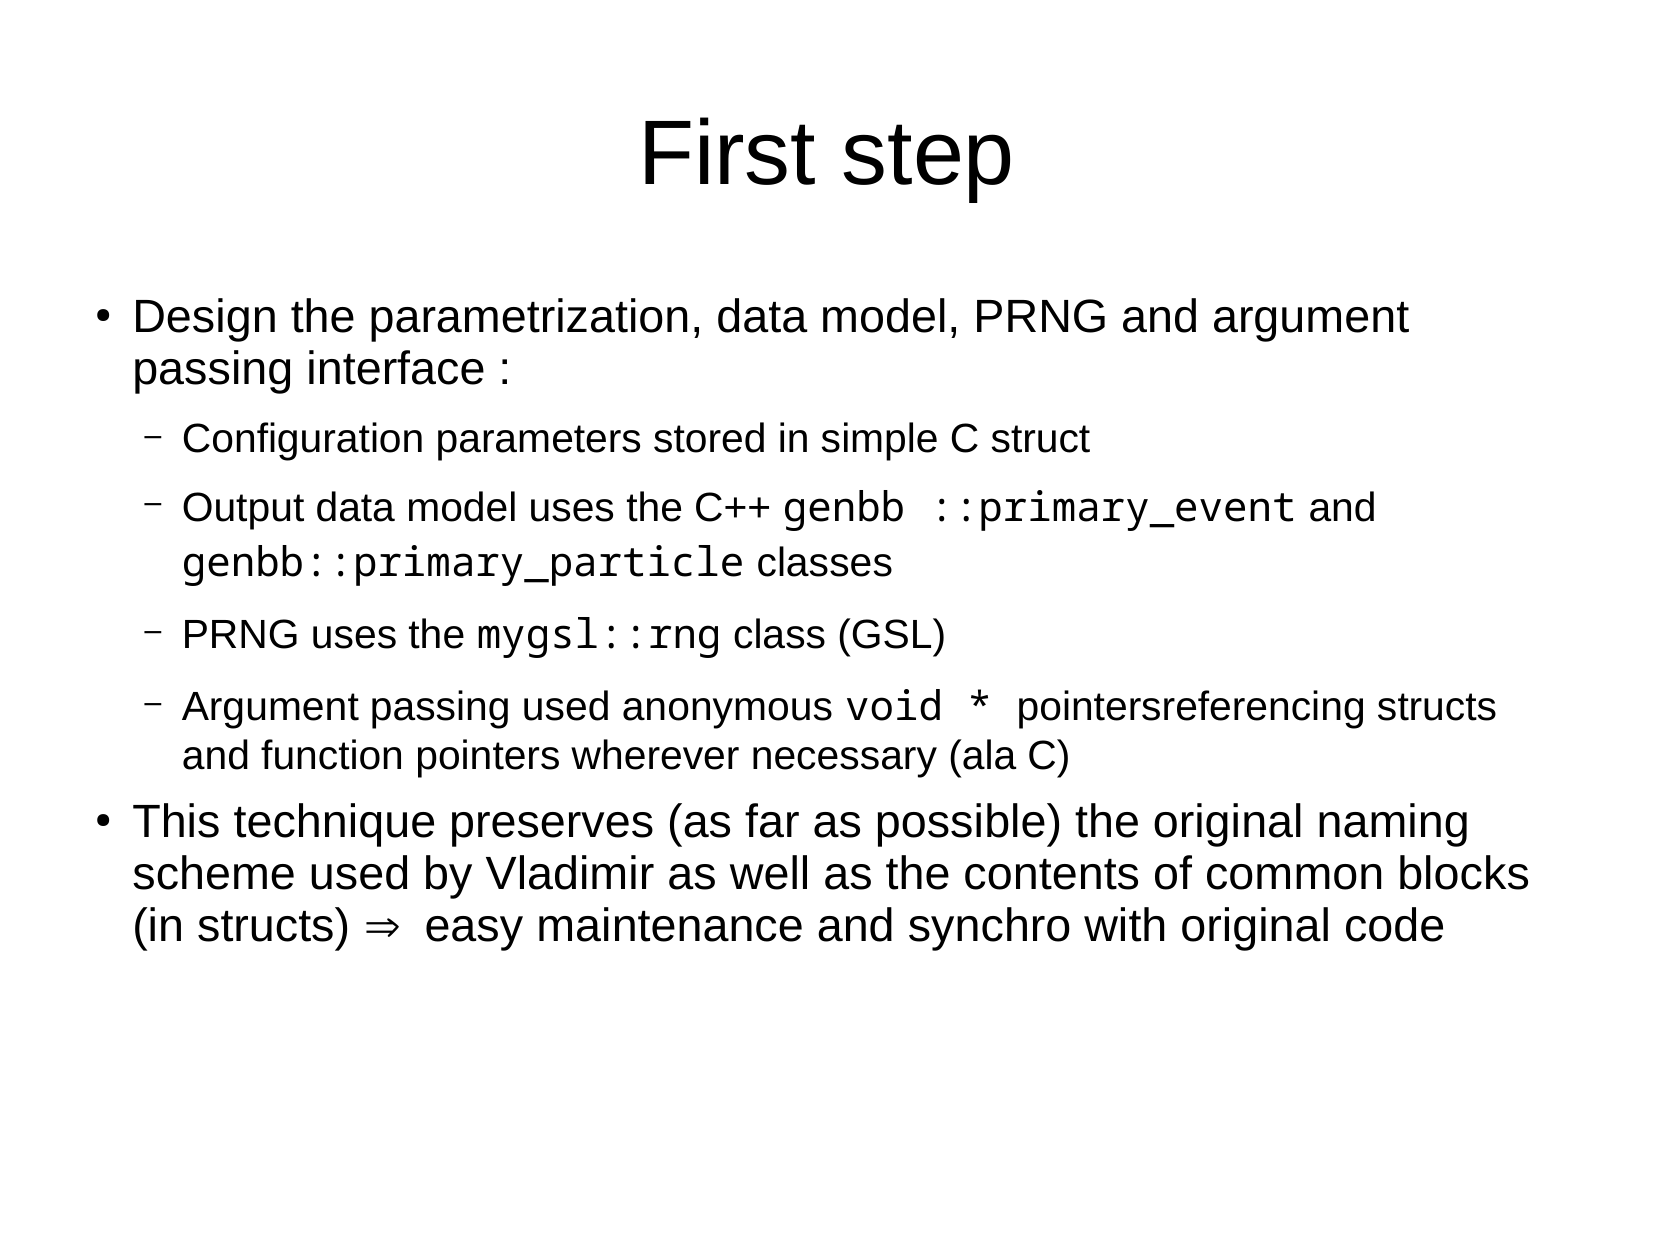

# First step
Design the parametrization, data model, PRNG and argument passing interface :
Configuration parameters stored in simple C struct
Output data model uses the C++ genbb ::primary_event and genbb::primary_particle classes
PRNG uses the mygsl::rng class (GSL)
Argument passing used anonymous void * pointersreferencing structs and function pointers wherever necessary (ala C)
This technique preserves (as far as possible) the original naming scheme used by Vladimir as well as the contents of common blocks (in structs) Þ easy maintenance and synchro with original code